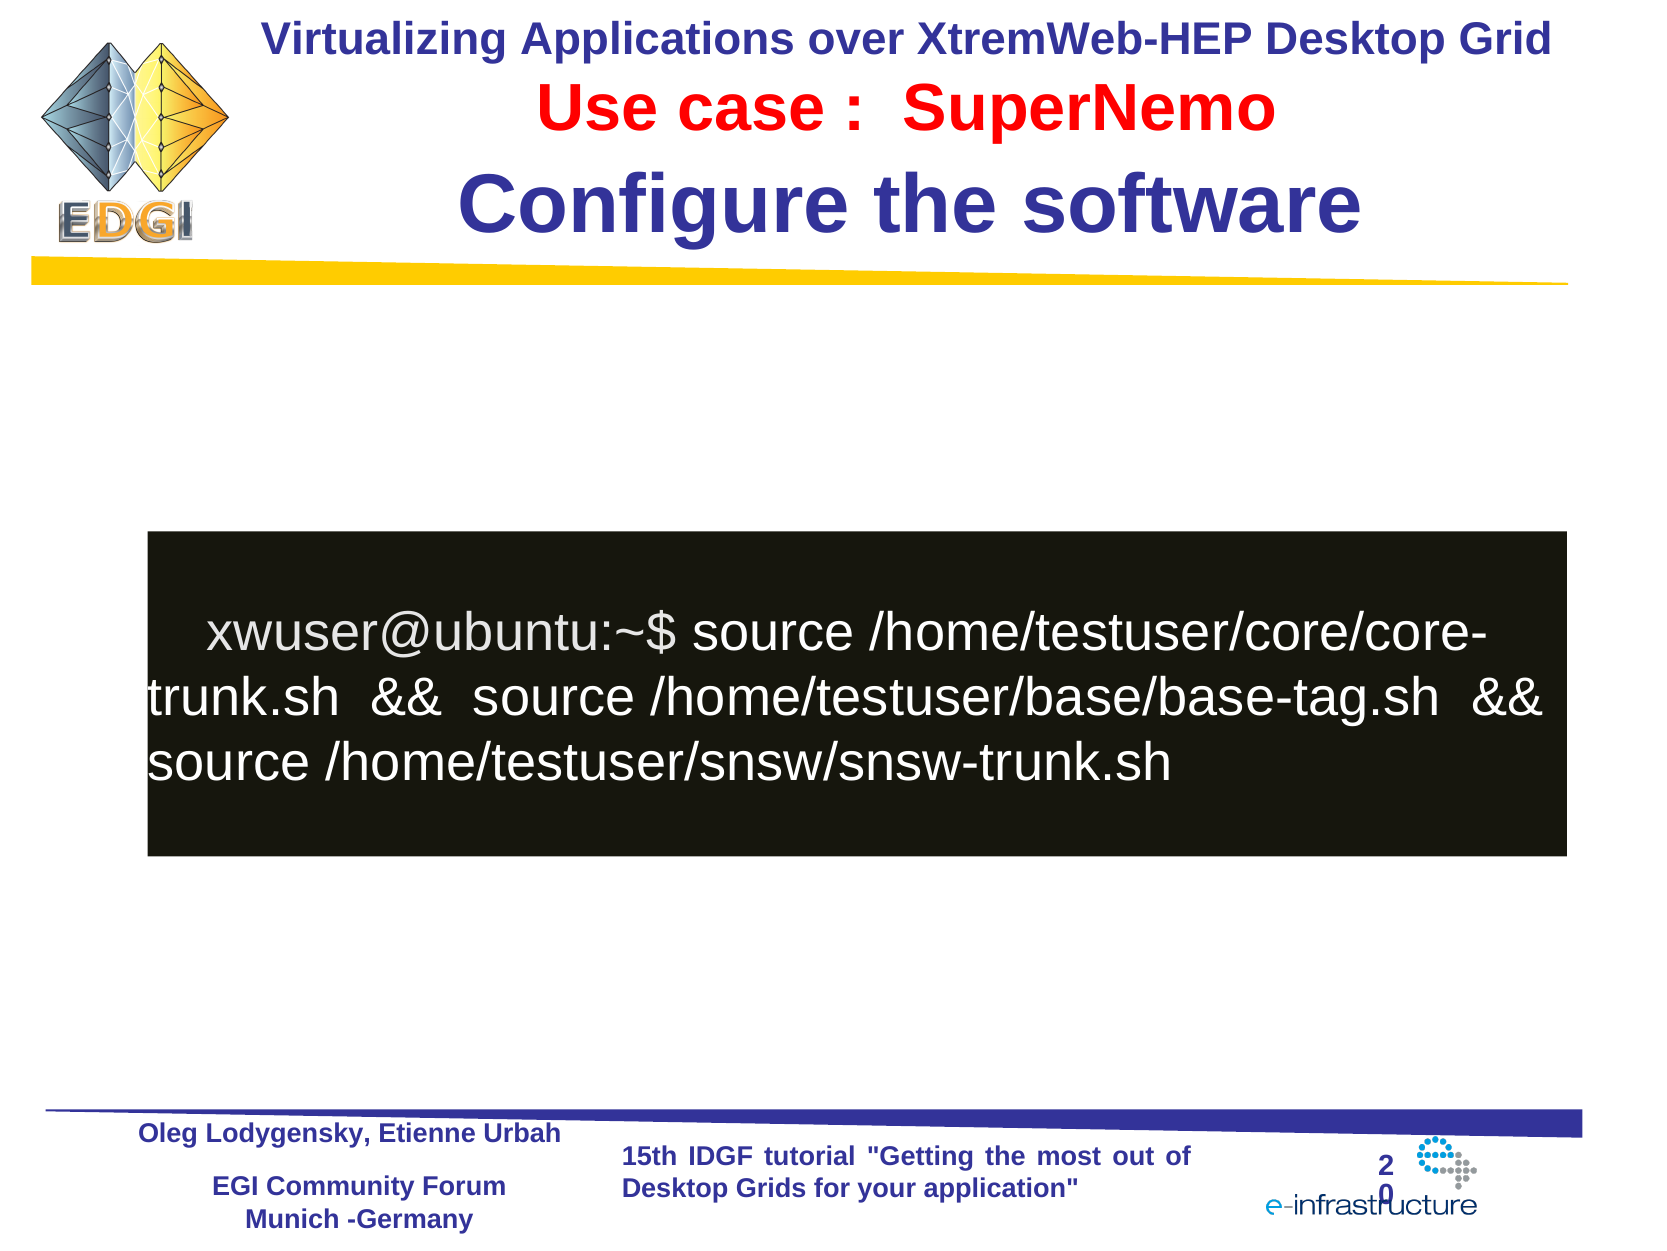

Virtualizing Applications over XtremWeb-HEP Desktop Grid
Use case : SuperNemo
Configure the software
xwuser@ubuntu:~$ source /home/testuser/core/core-trunk.sh && source /home/testuser/base/base-tag.sh && source /home/testuser/snsw/snsw-trunk.sh
20